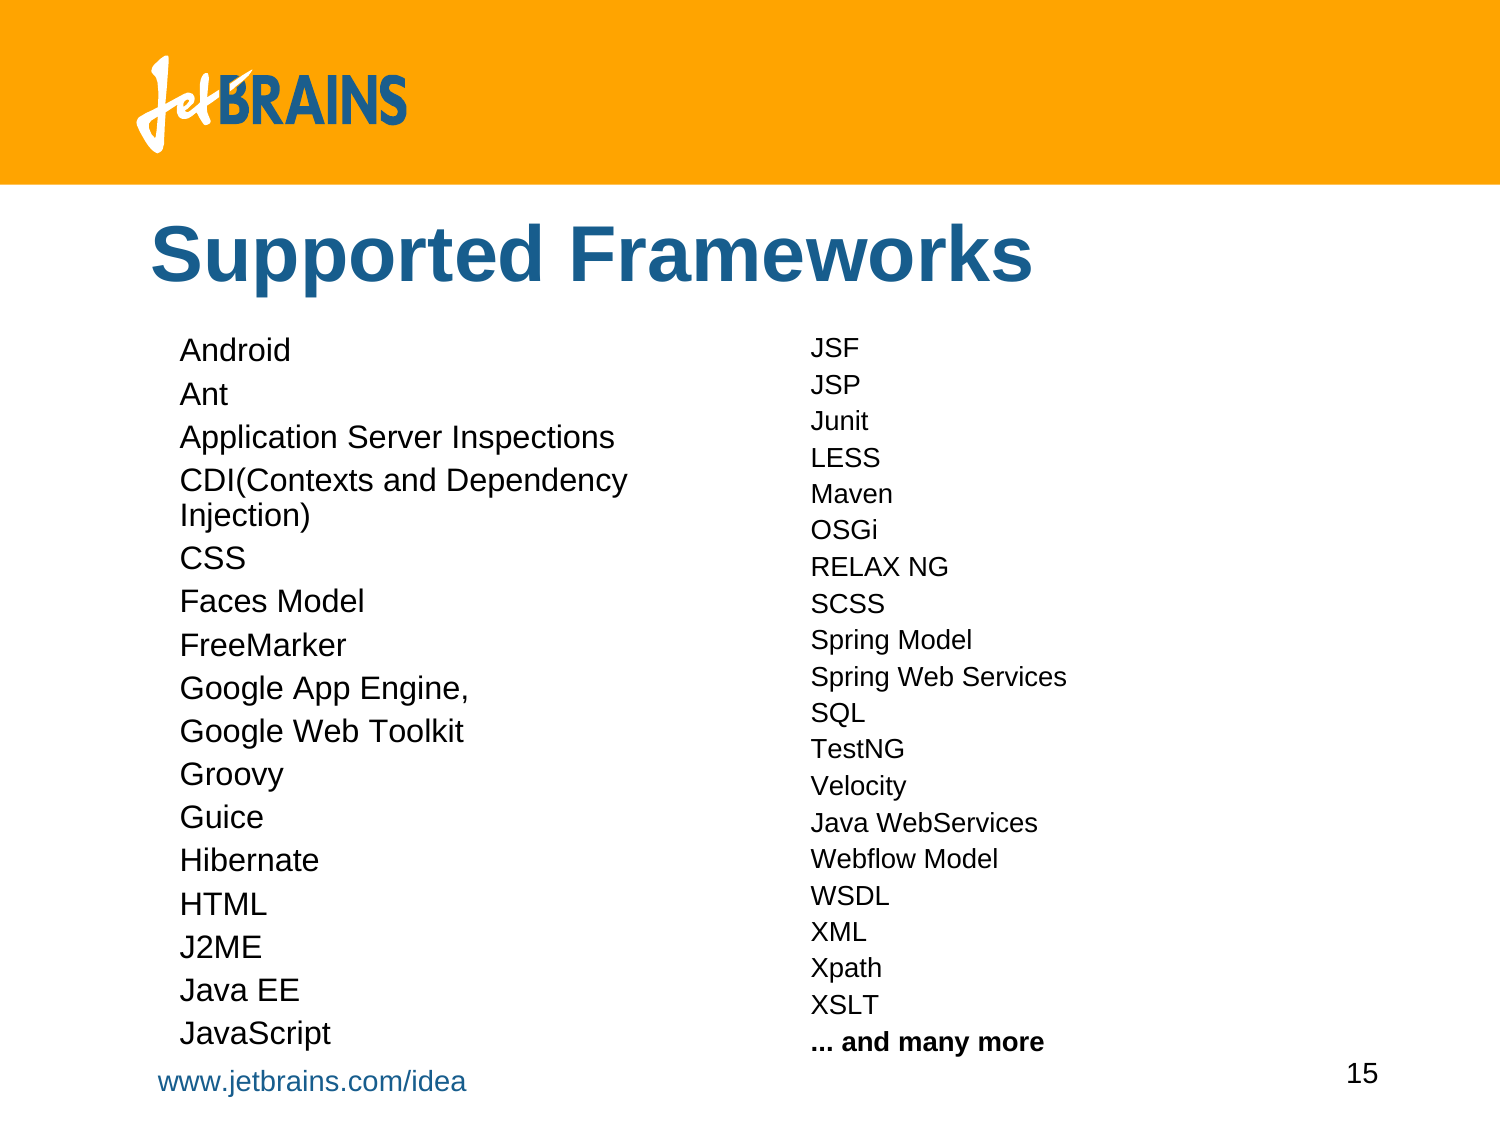

# Supported Frameworks
Android
Ant
Application Server Inspections
CDI(Contexts and Dependency Injection)
CSS
Faces Model
FreeMarker
Google App Engine,
Google Web Toolkit
Groovy
Guice
Hibernate
HTML
J2ME
Java EE
JavaScript
JSF
JSP
Junit
LESS
Maven
OSGi
RELAX NG
SCSS
Spring Model
Spring Web Services
SQL
TestNG
Velocity
Java WebServices
Webflow Model
WSDL
XML
Xpath
XSLT
... and many more